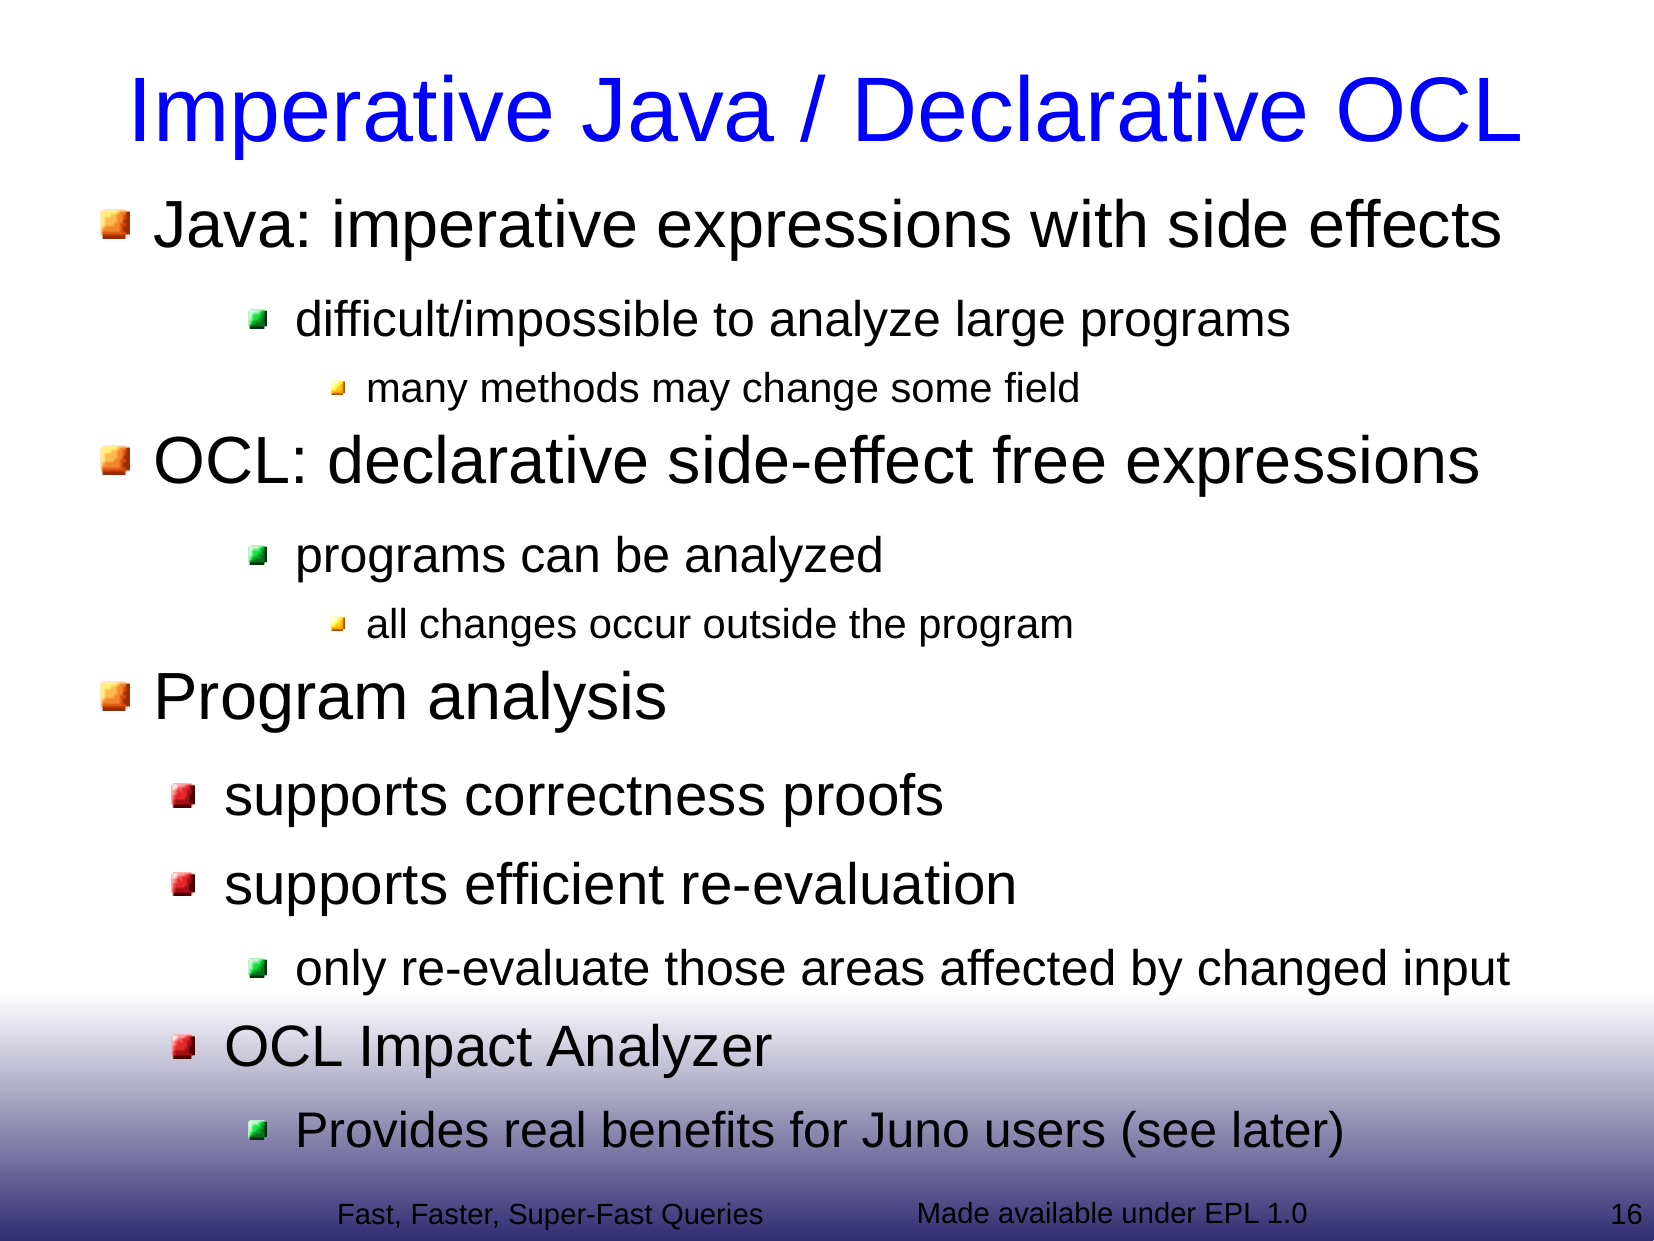

# Imperative Java / Declarative OCL
Java: imperative expressions with side effects
difficult/impossible to analyze large programs
many methods may change some field
OCL: declarative side-effect free expressions
programs can be analyzed
all changes occur outside the program
Program analysis
supports correctness proofs
supports efficient re-evaluation
only re-evaluate those areas affected by changed input
OCL Impact Analyzer
Provides real benefits for Juno users (see later)
Fast, Faster, Super-Fast Queries
16